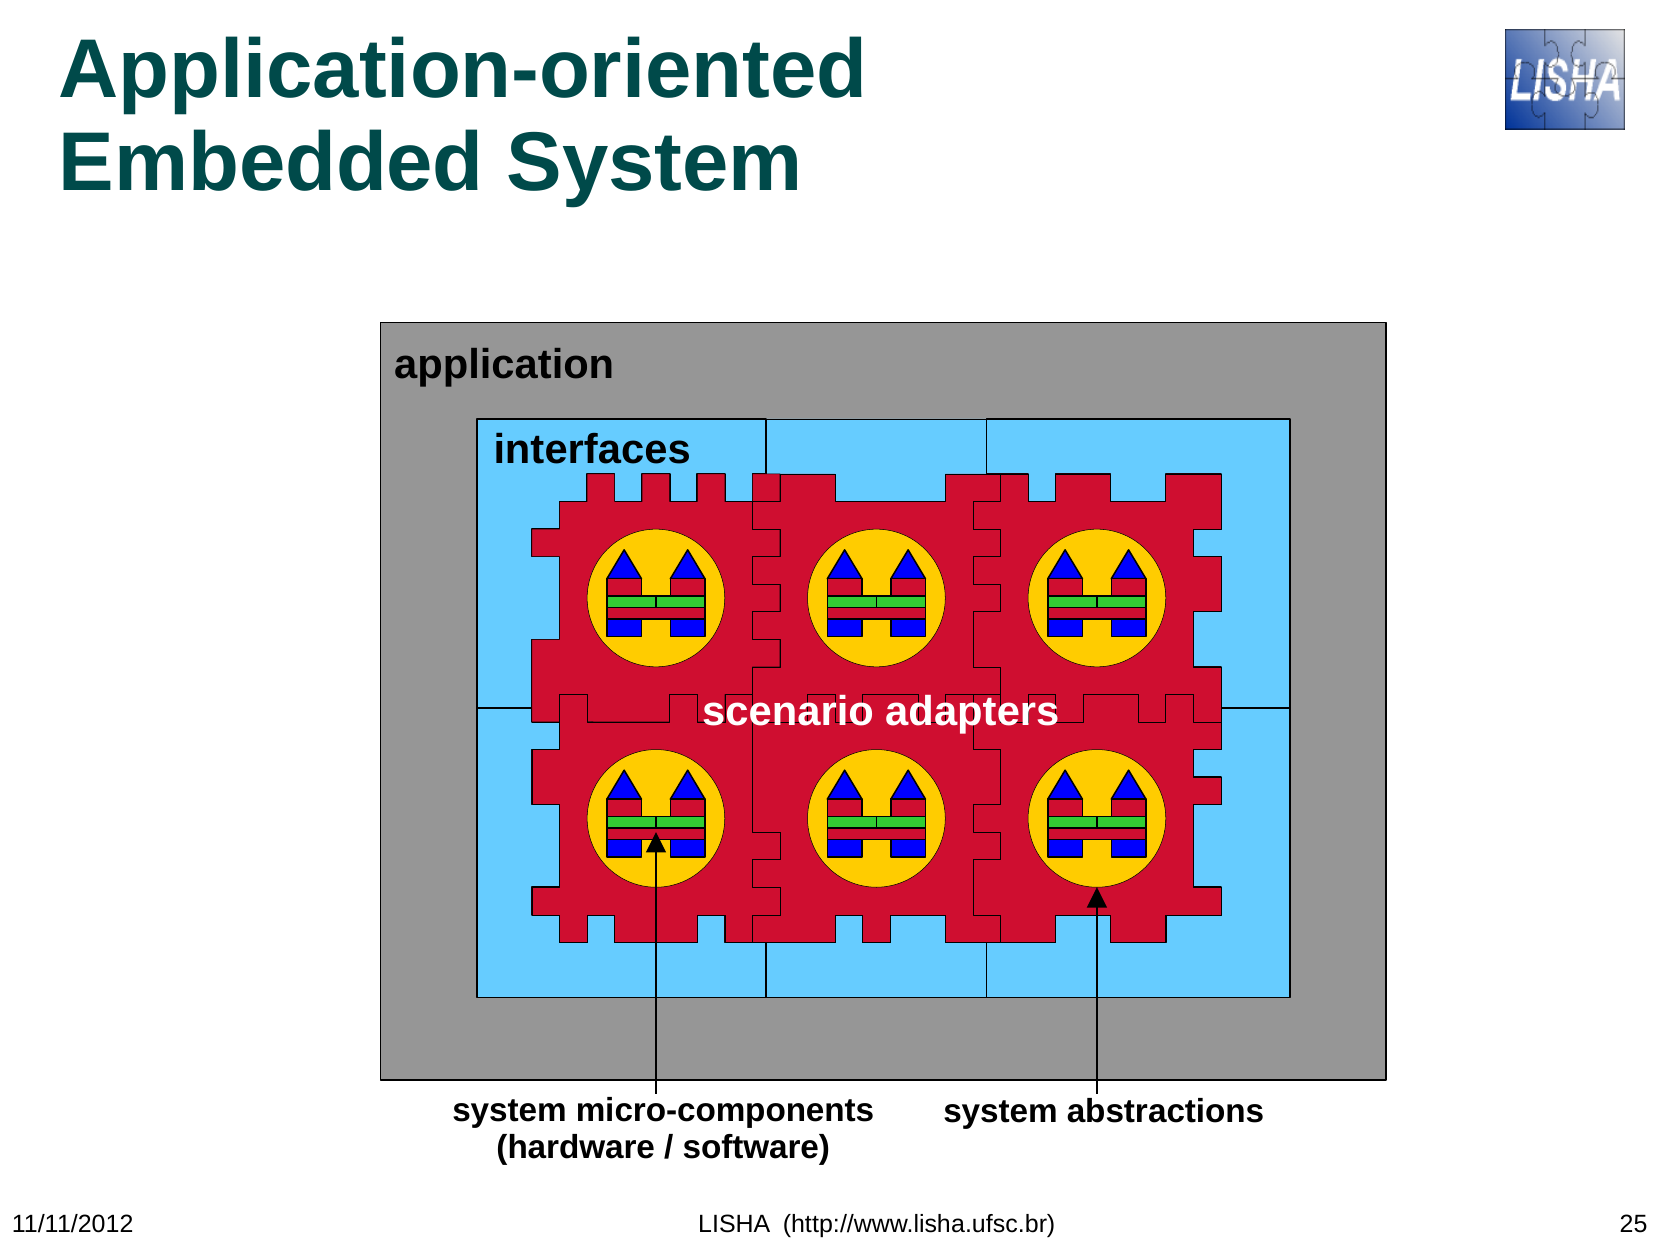

# Application-oriented Embedded System
application
interfaces
scenario adapters
system abstractions
system micro-components
(hardware / software)